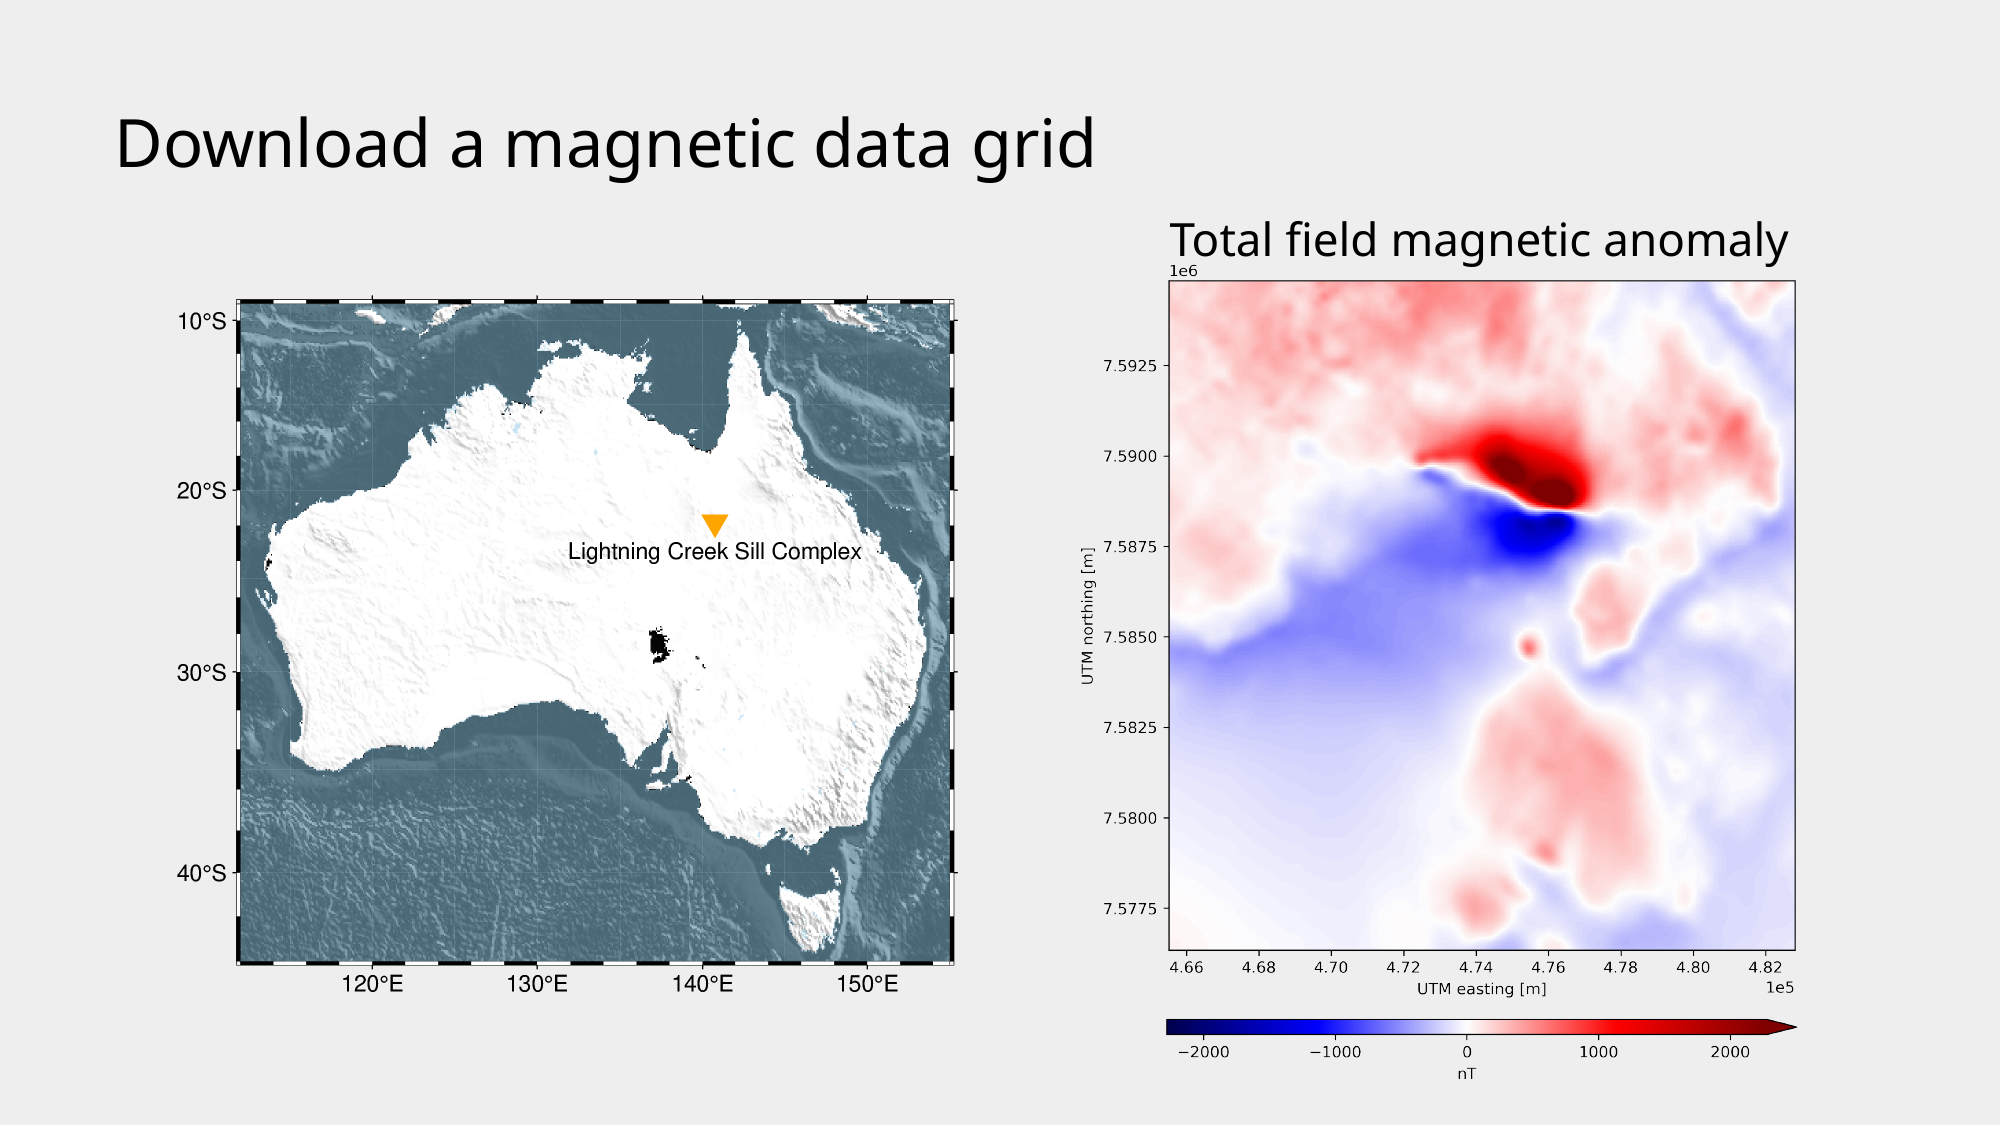

Download a magnetic data grid
Total field magnetic anomaly